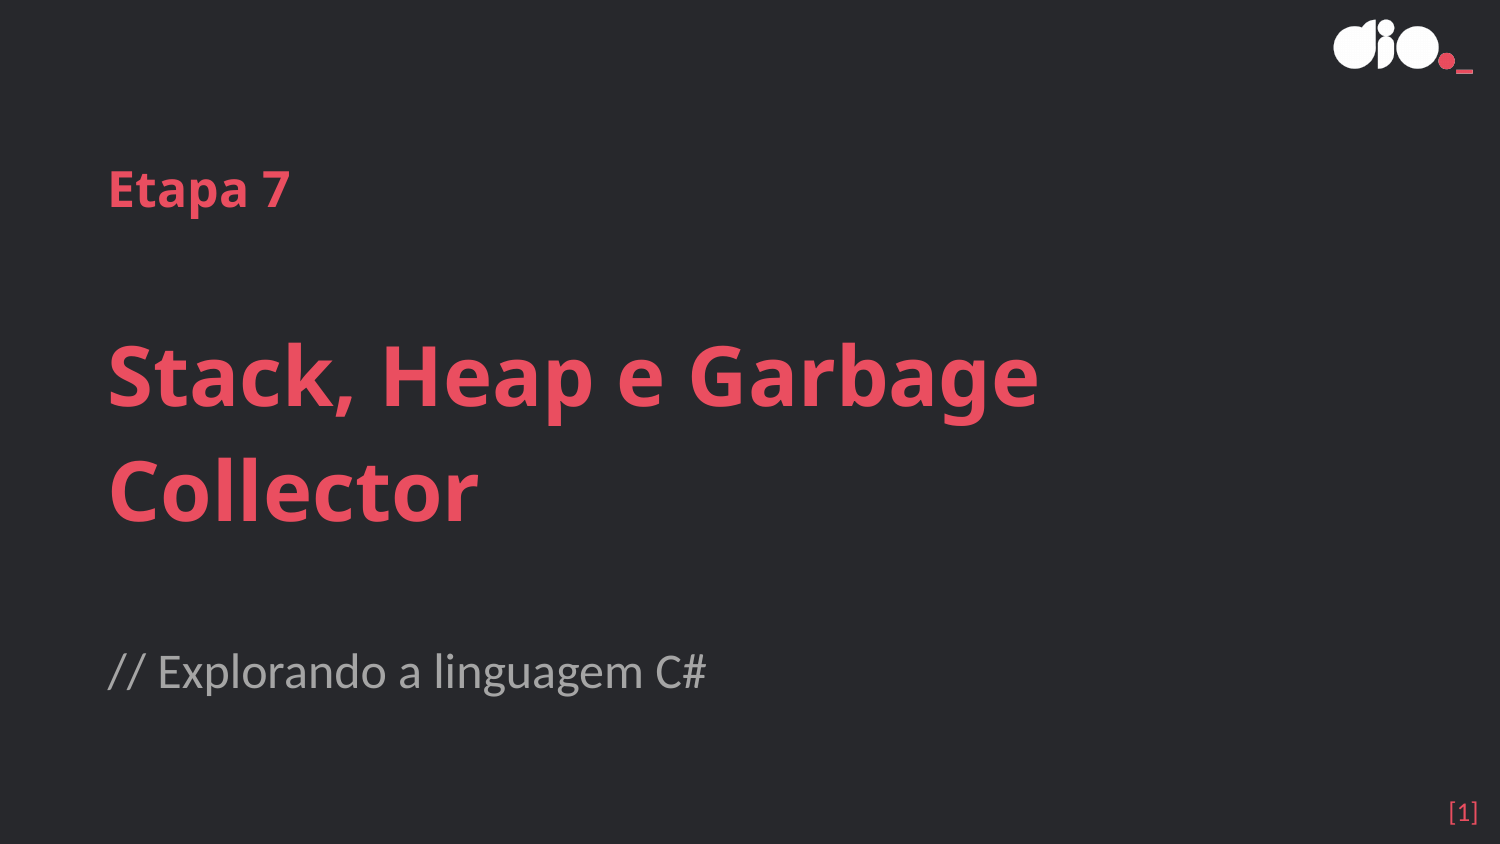

Etapa 7
Stack, Heap e Garbage Collector
// Explorando a linguagem C#